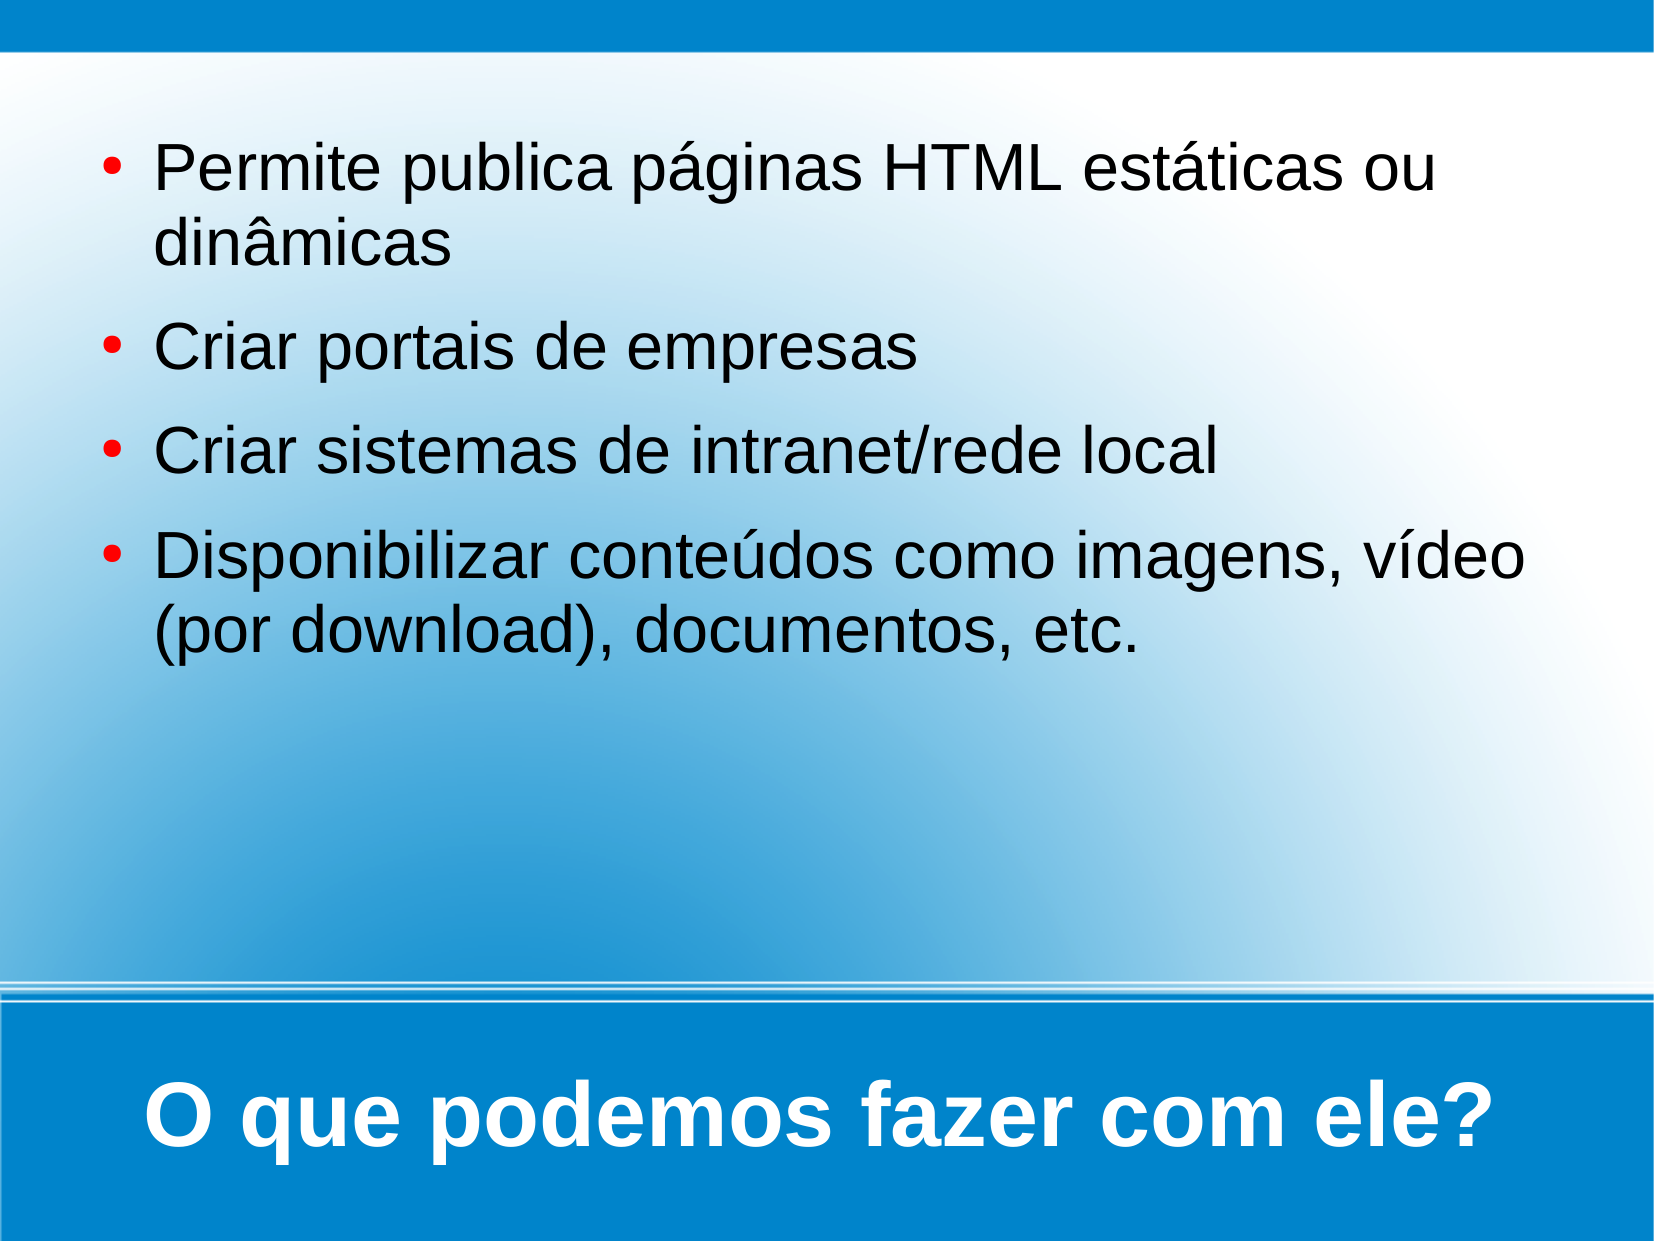

Permite publica páginas HTML estáticas ou dinâmicas
Criar portais de empresas
Criar sistemas de intranet/rede local
Disponibilizar conteúdos como imagens, vídeo (por download), documentos, etc.
# O que podemos fazer com ele?